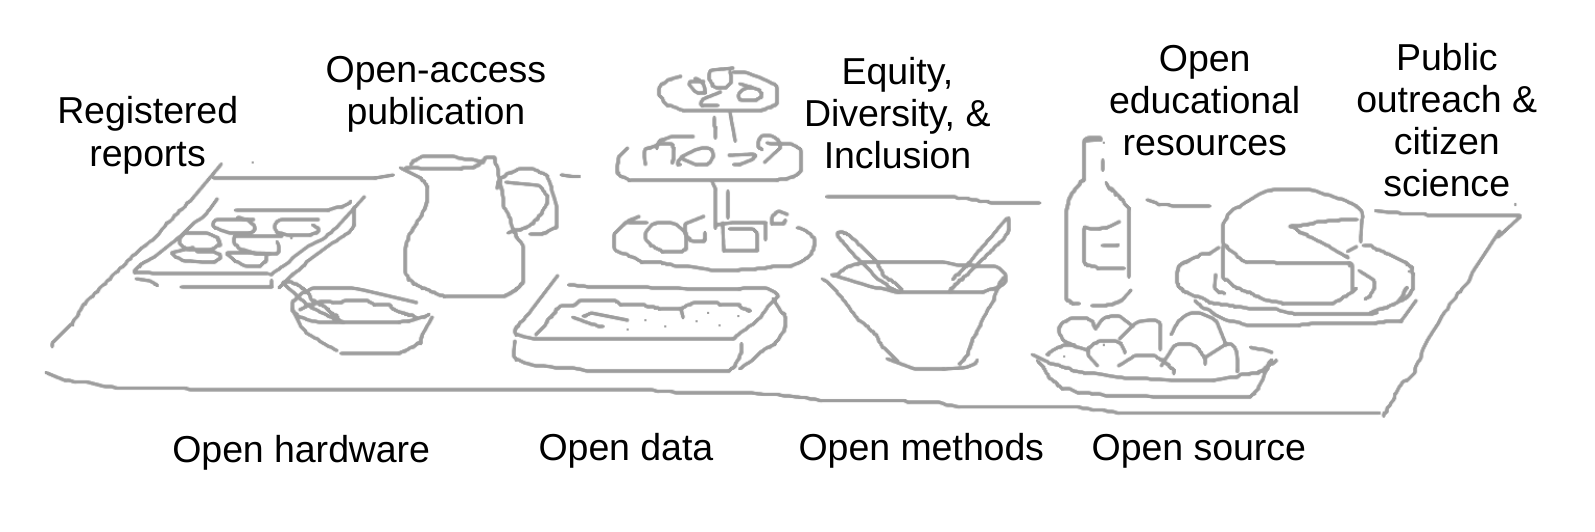

Public outreach & citizen science
Open educational resources
Open-access publication
Equity, Diversity, & Inclusion
Registered reports
Open data
Open methods
Open source
Open hardware